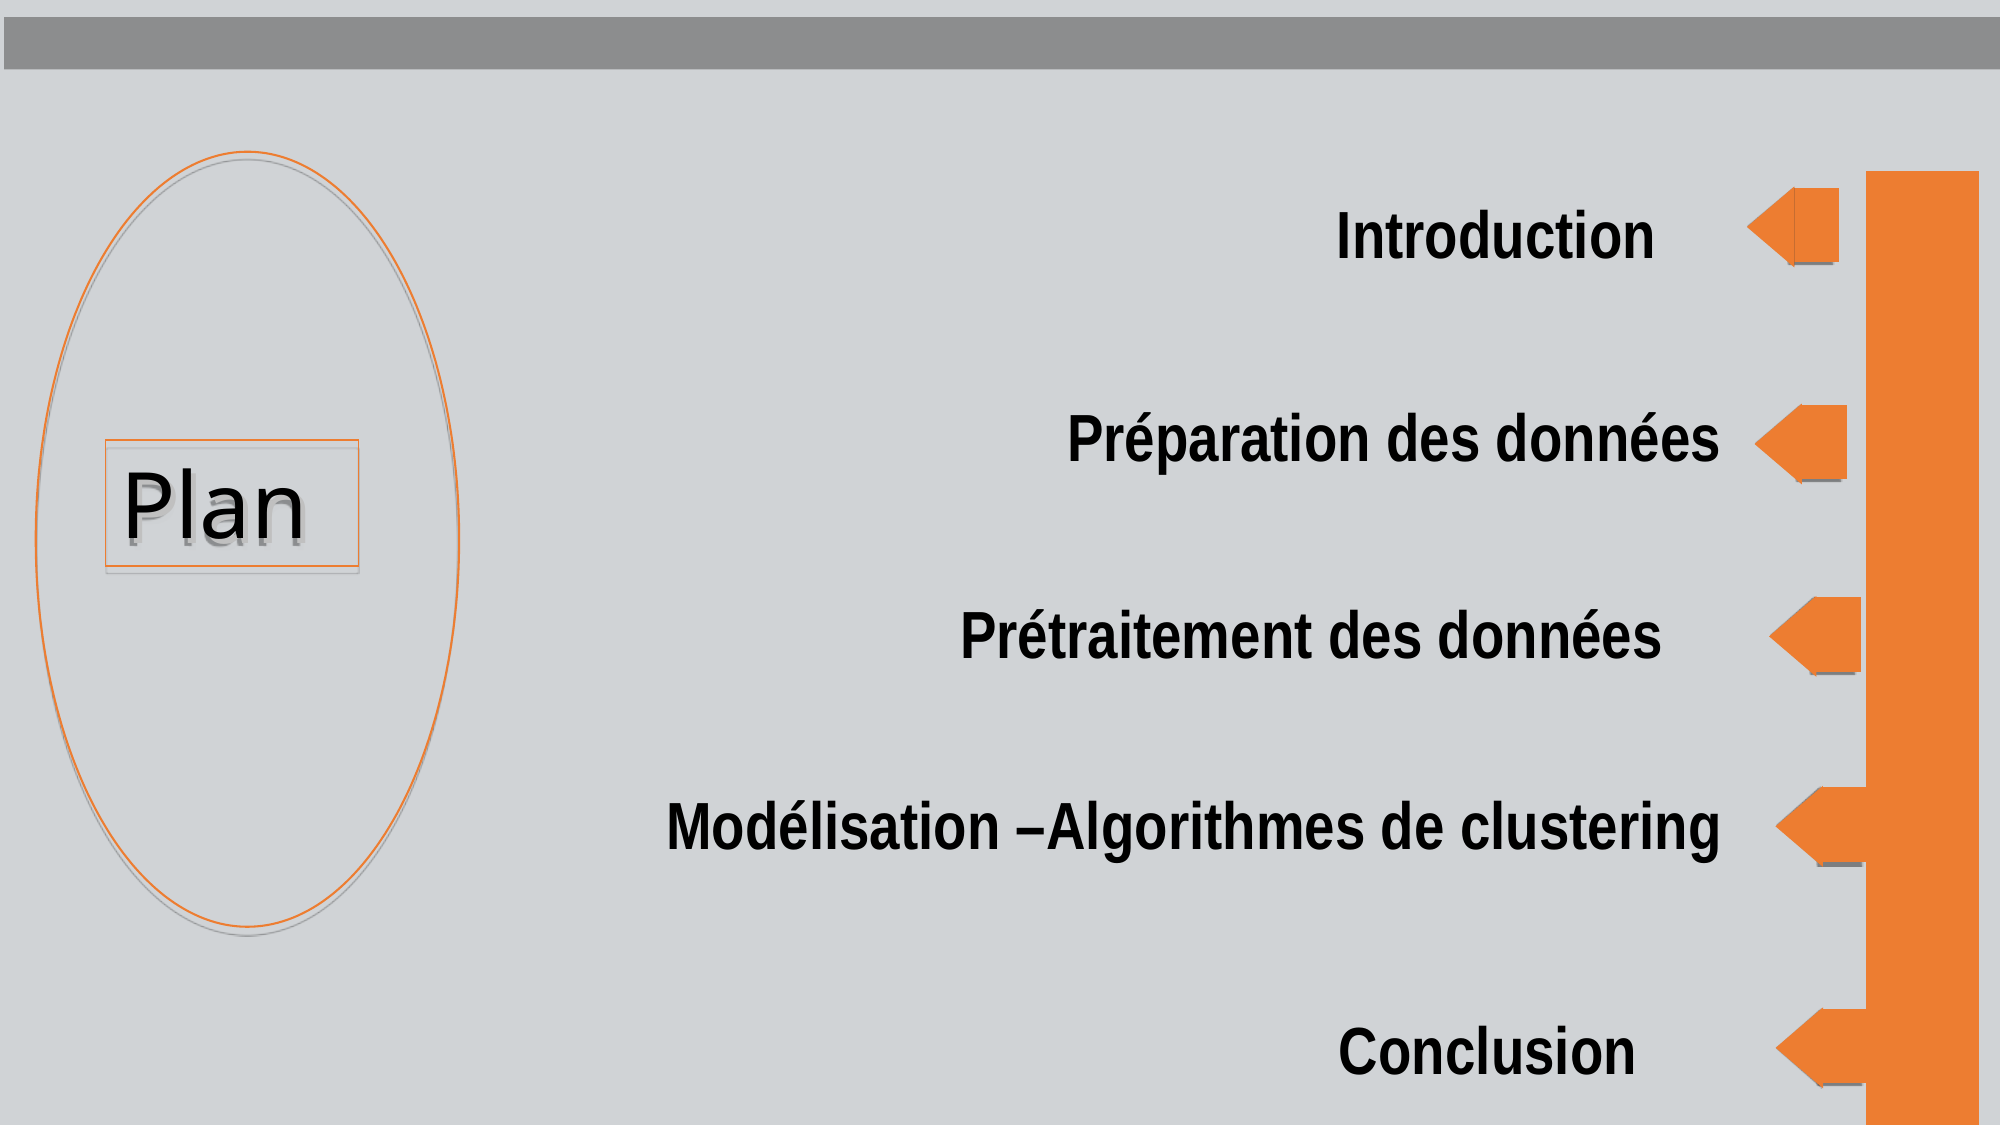

Plan
Introduction
Préparation des données
Prétraitement des données
Modélisation –Algorithmes de clustering
Conclusion